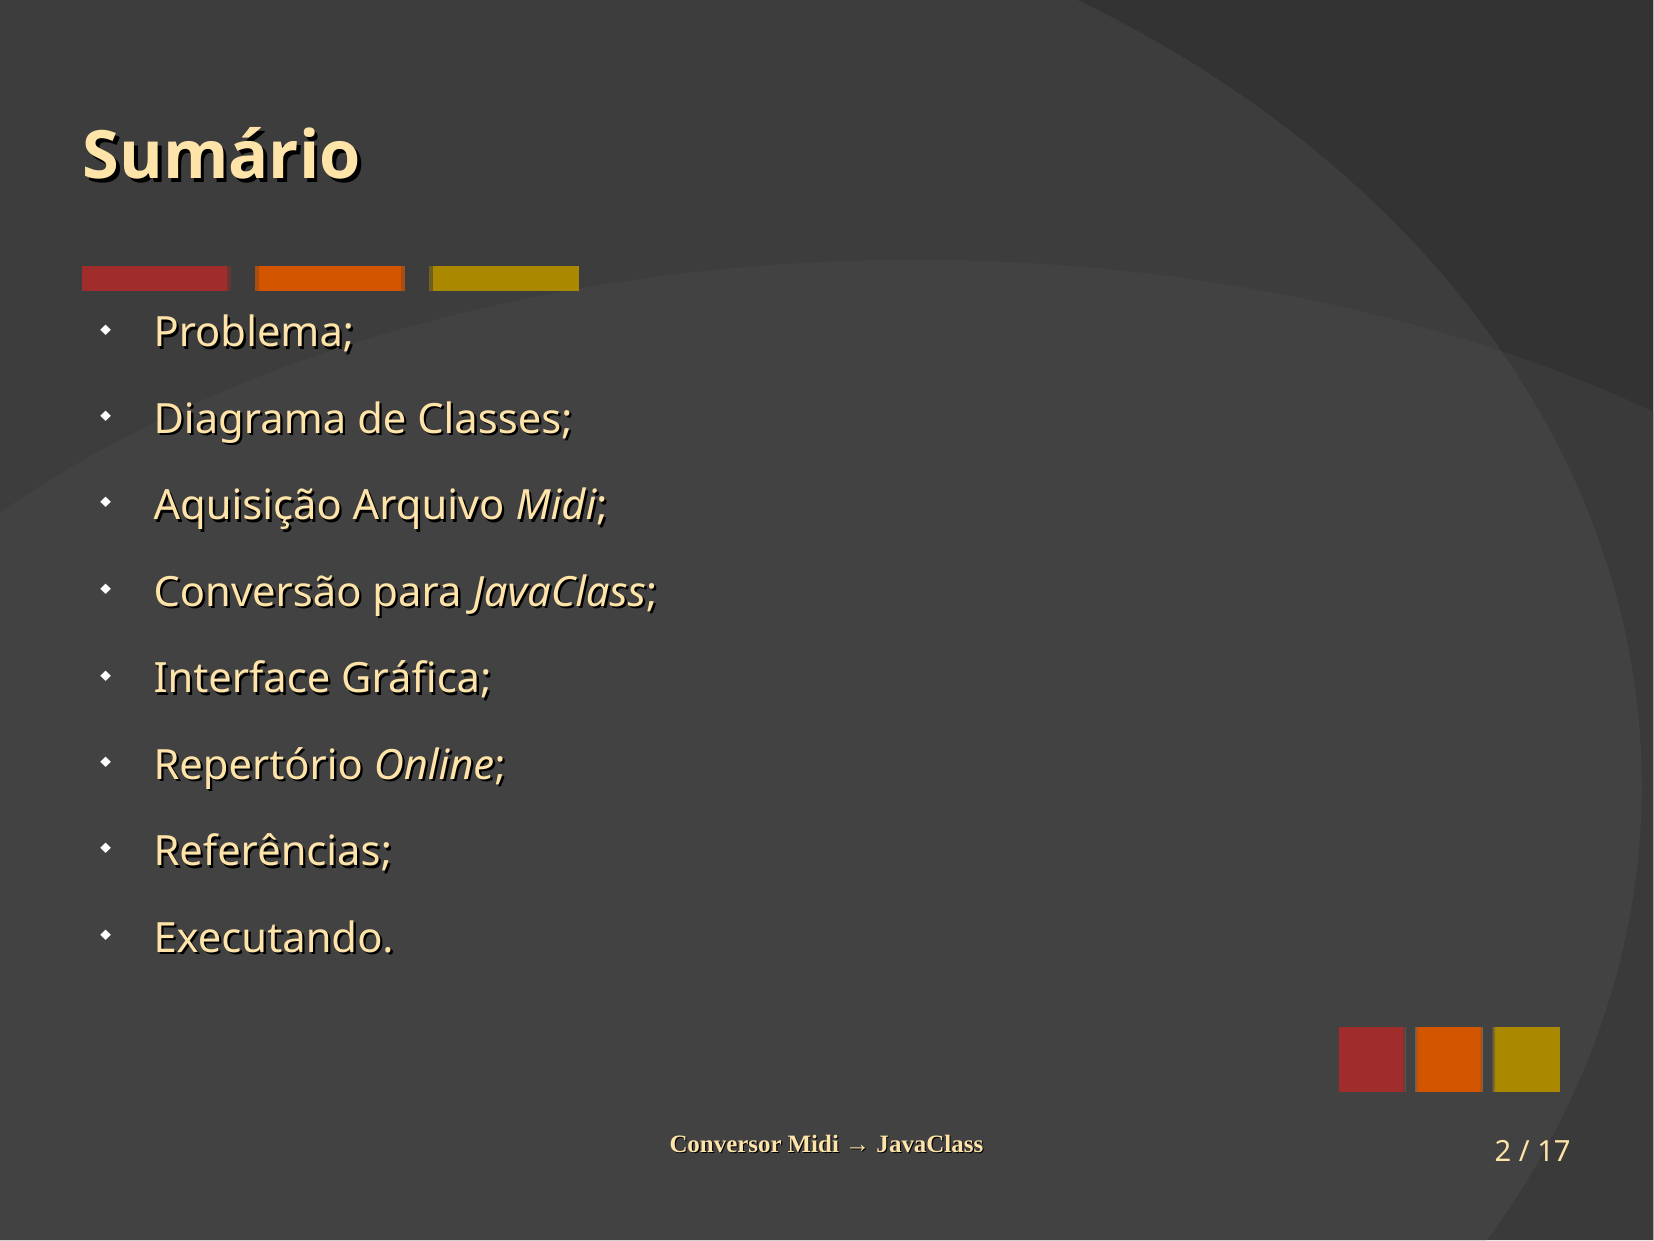

# Sumário
Problema;
Diagrama de Classes;
Aquisição Arquivo Midi;
Conversão para JavaClass;
Interface Gráfica;
Repertório Online;
Referências;
Executando.
2